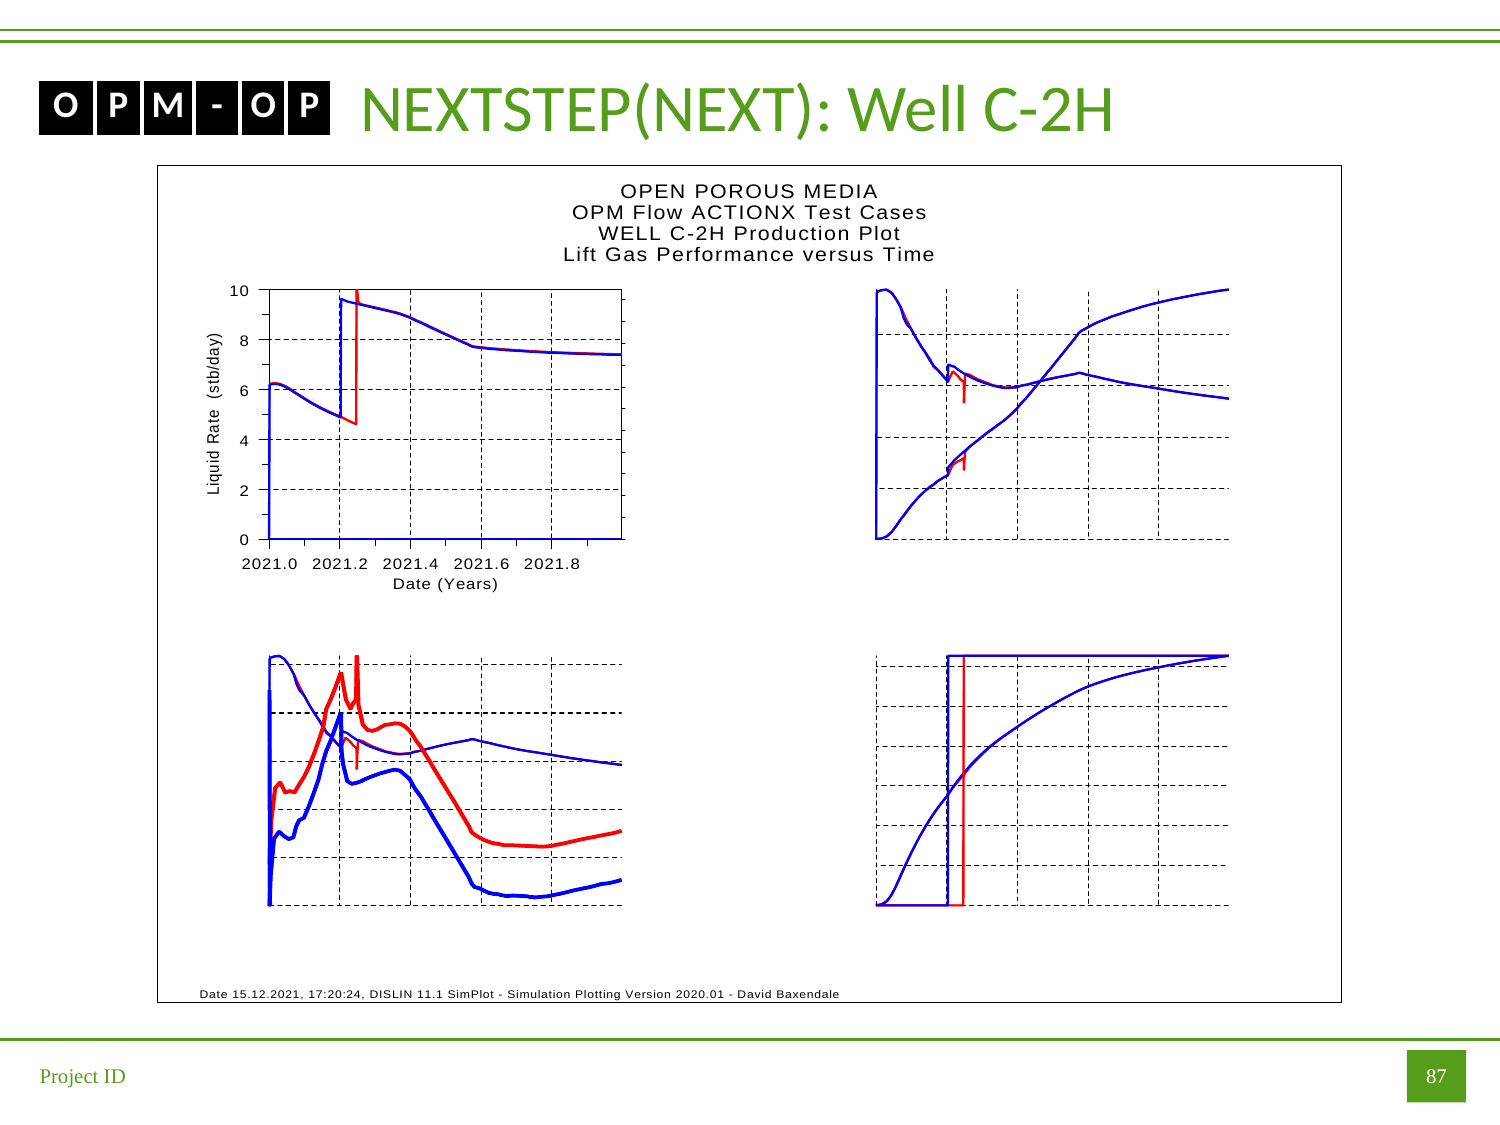

# NEXTSTEP(NEXT): well C-2H
Project ID
87